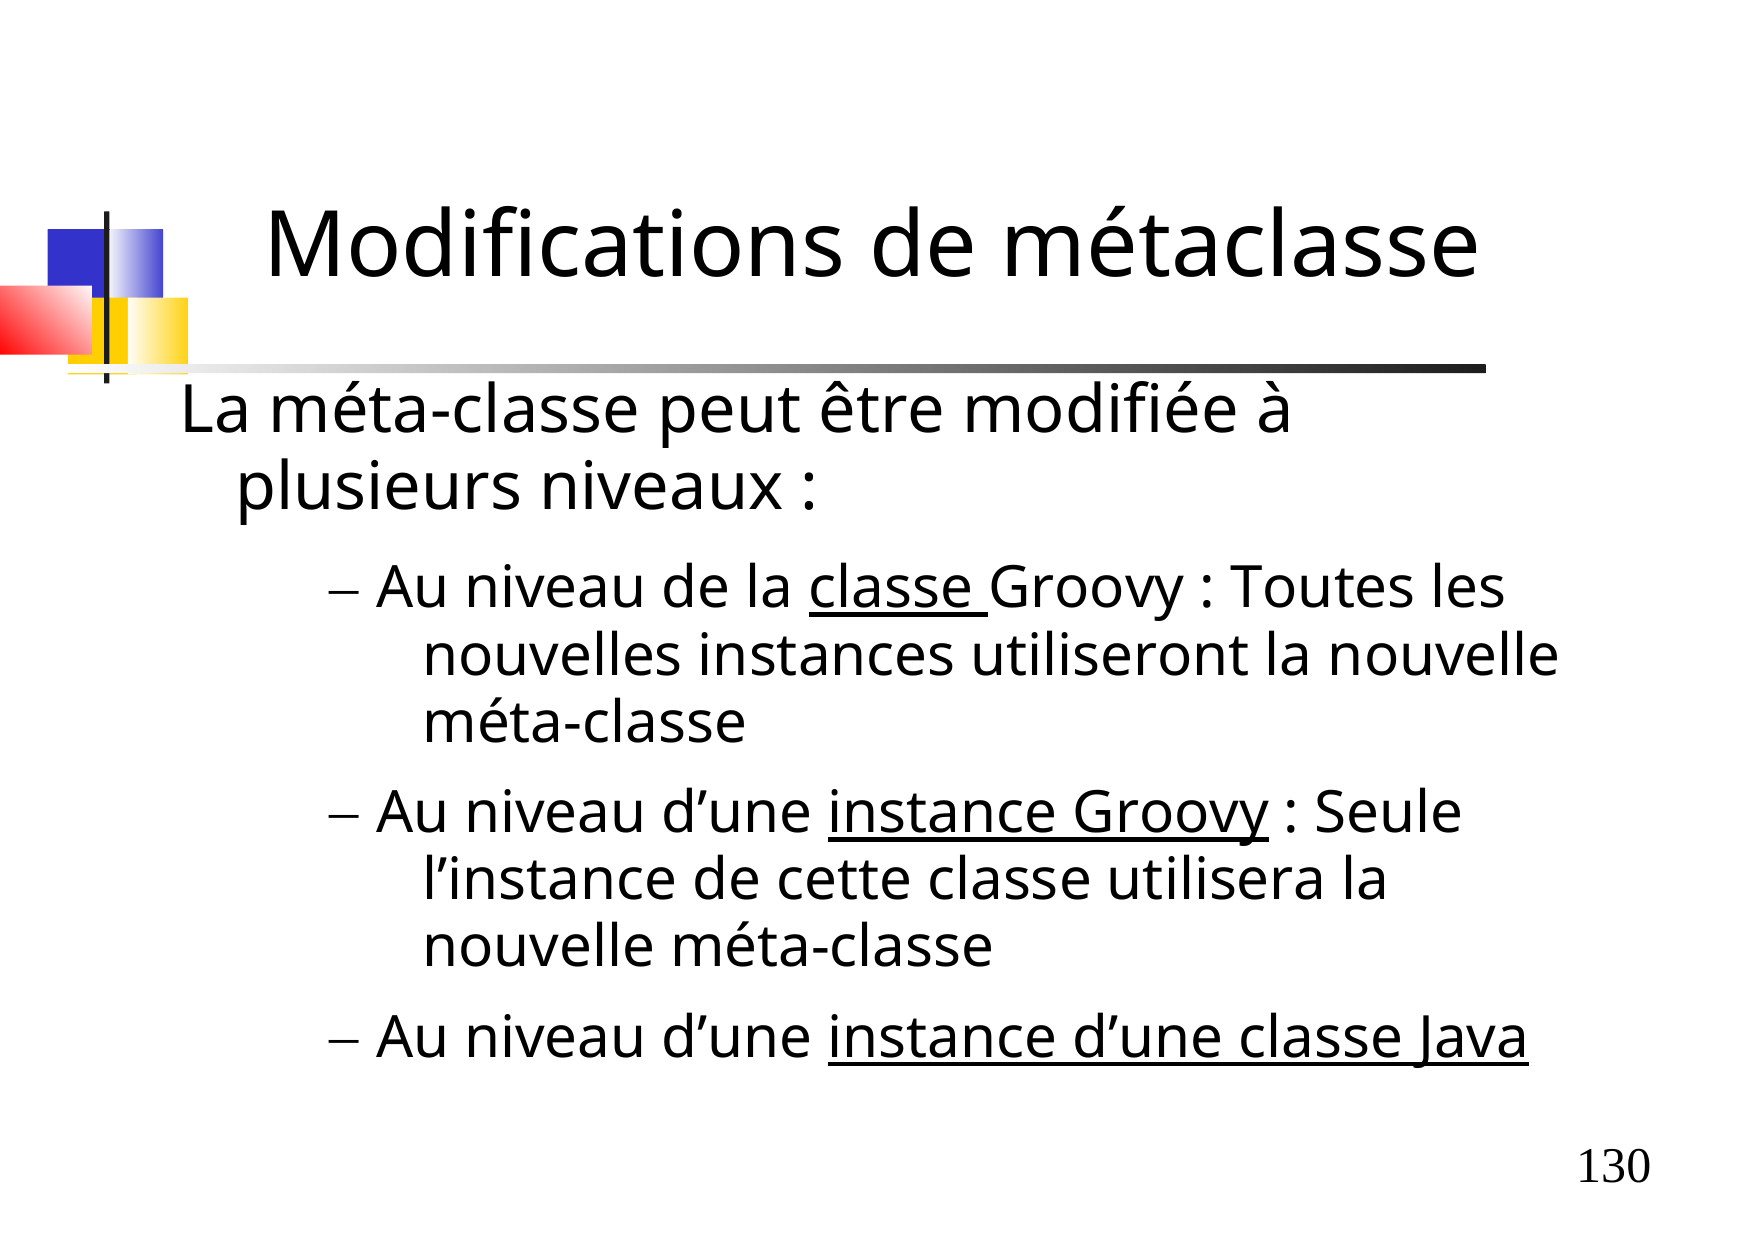

# Modifications de métaclasse
La méta-classe peut être modifiée à plusieurs niveaux :
Au niveau de la classe Groovy : Toutes les nouvelles instances utiliseront la nouvelle méta-classe
Au niveau d’une instance Groovy : Seule l’instance de cette classe utilisera la nouvelle méta-classe
Au niveau d’une instance d’une classe Java